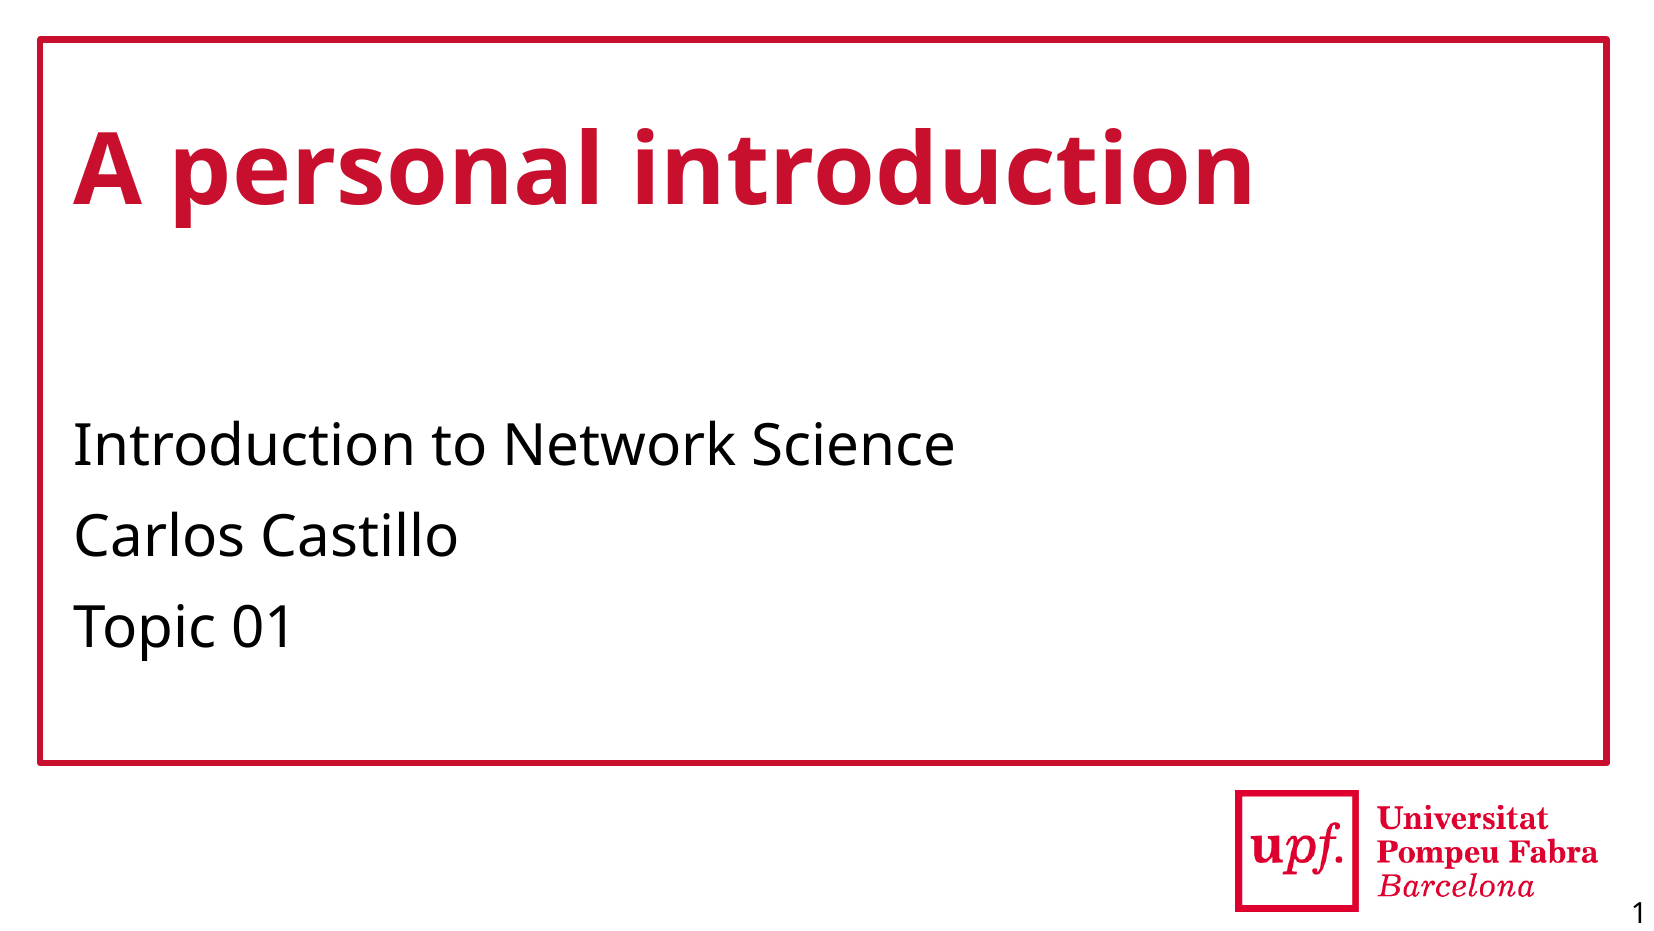

A personal introduction
Introduction to Network Science
Carlos Castillo
Topic 01
1